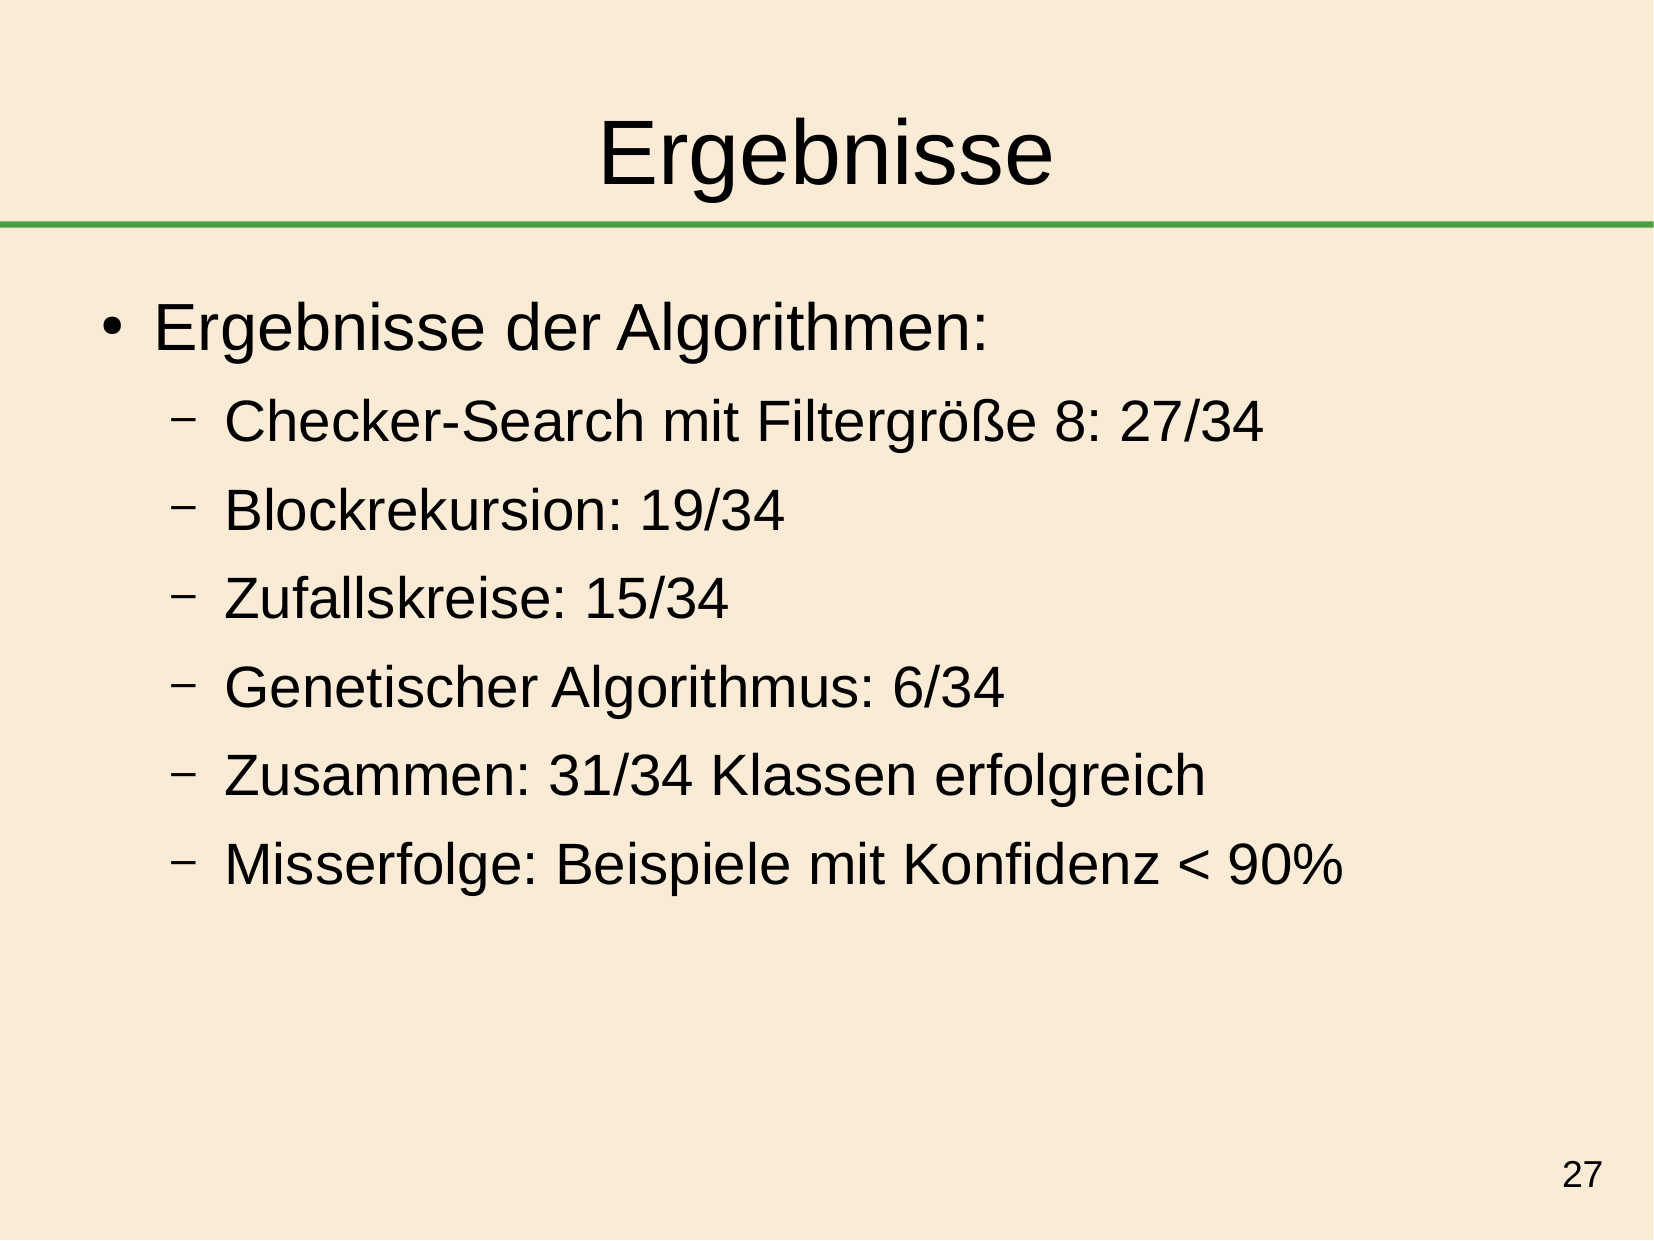

# Ergebnisse
Ergebnisse der Algorithmen:
Checker-Search mit Filtergröße 8: 27/34
Blockrekursion: 19/34
Zufallskreise: 15/34
Genetischer Algorithmus: 6/34
Zusammen: 31/34 Klassen erfolgreich
Misserfolge: Beispiele mit Konfidenz < 90%